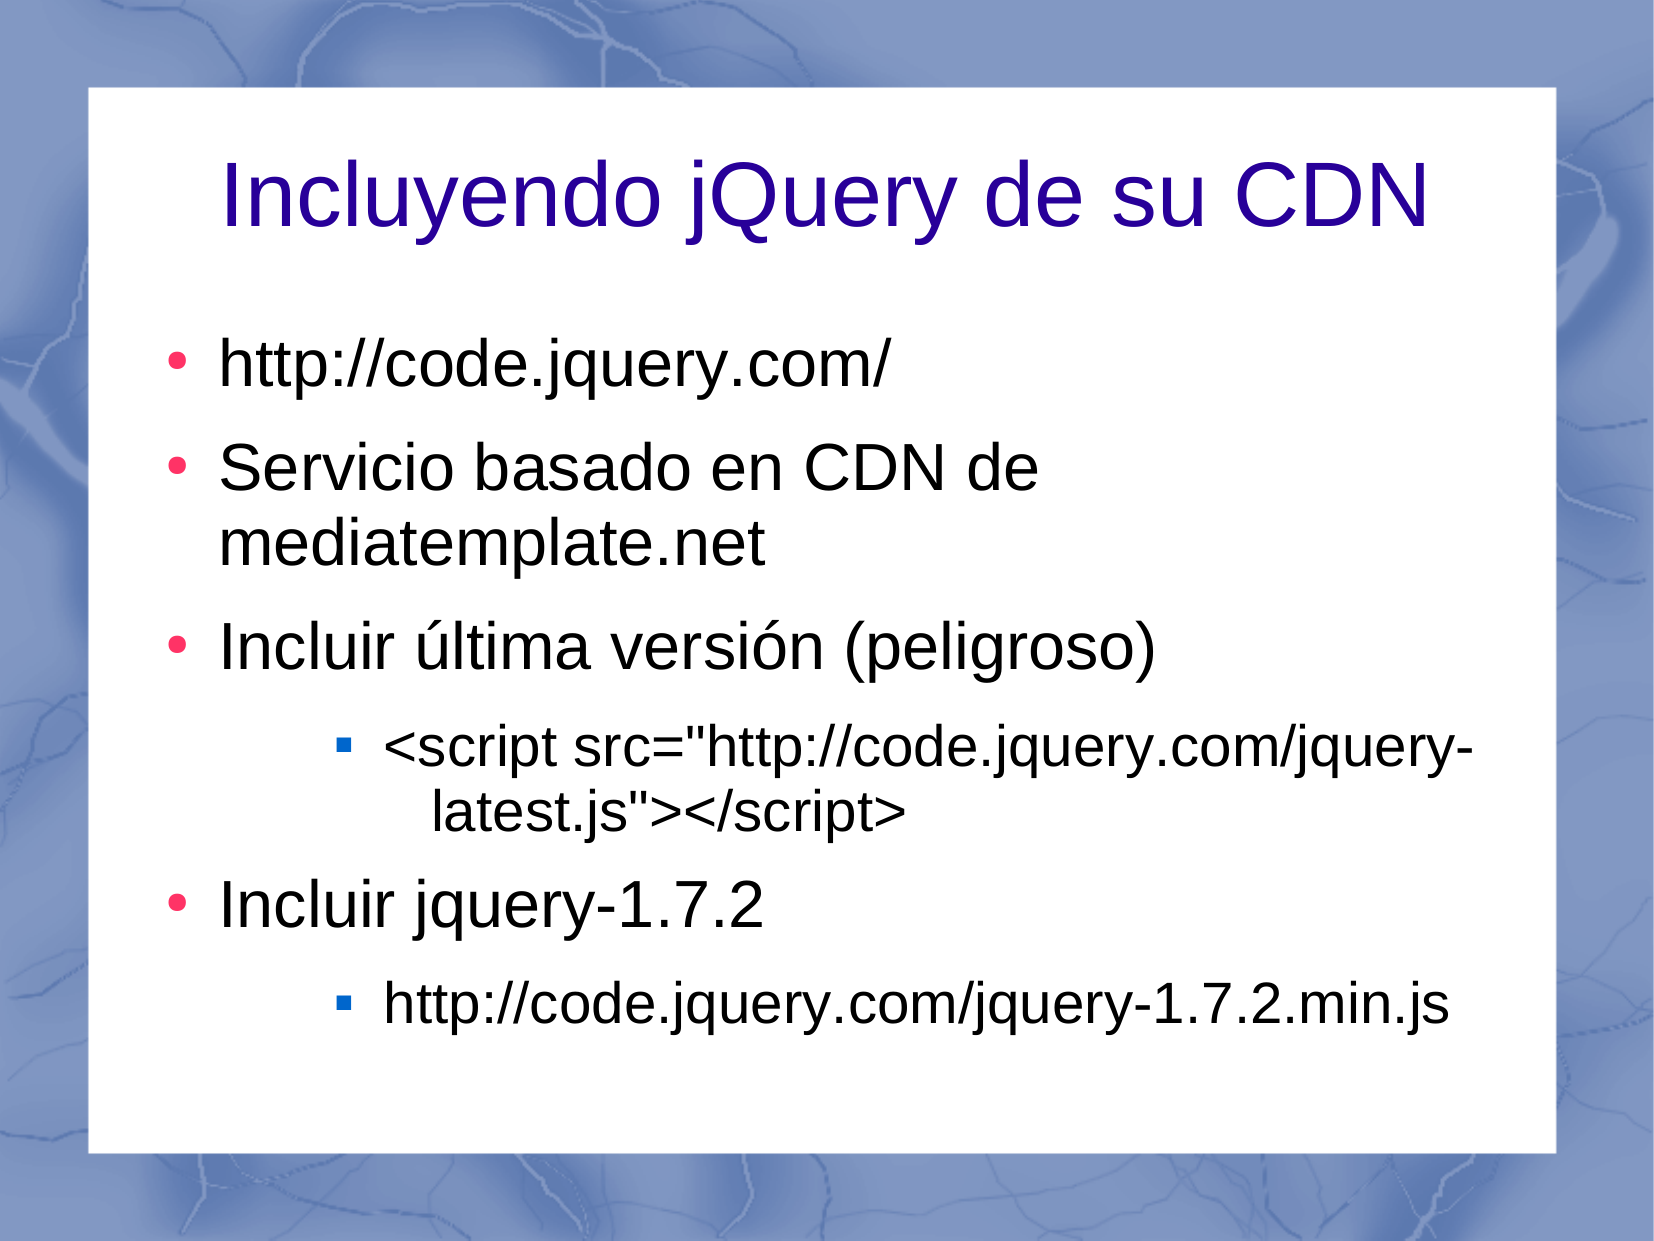

# Incluyendo jQuery de su CDN
http://code.jquery.com/
Servicio basado en CDN de mediatemplate.net
Incluir última versión (peligroso)
<script src="http://code.jquery.com/jquery-latest.js"></script>
Incluir jquery-1.7.2
http://code.jquery.com/jquery-1.7.2.min.js